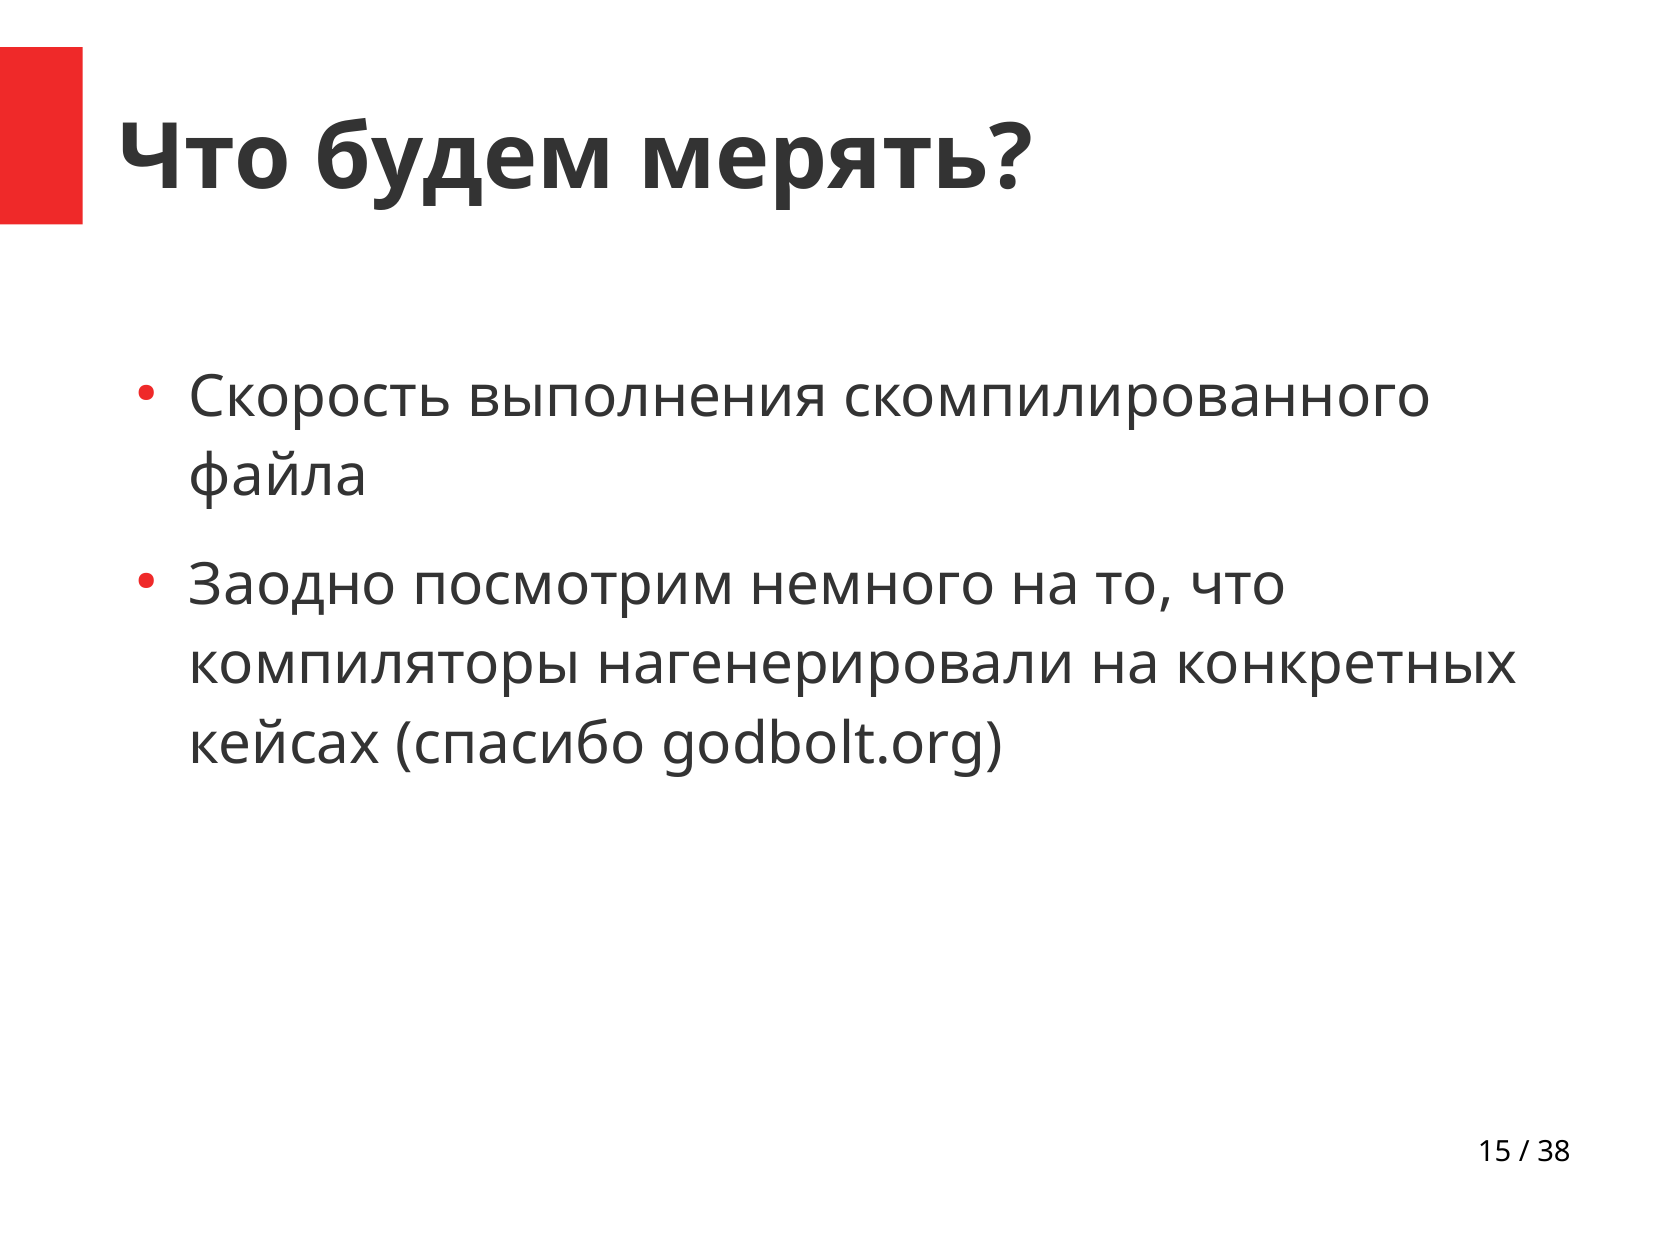

# Что будем мерять?
Скорость выполнения скомпилированного файла
Заодно посмотрим немного на то, что компиляторы нагенерировали на конкретных кейсах (спасибо godbolt.org)
15